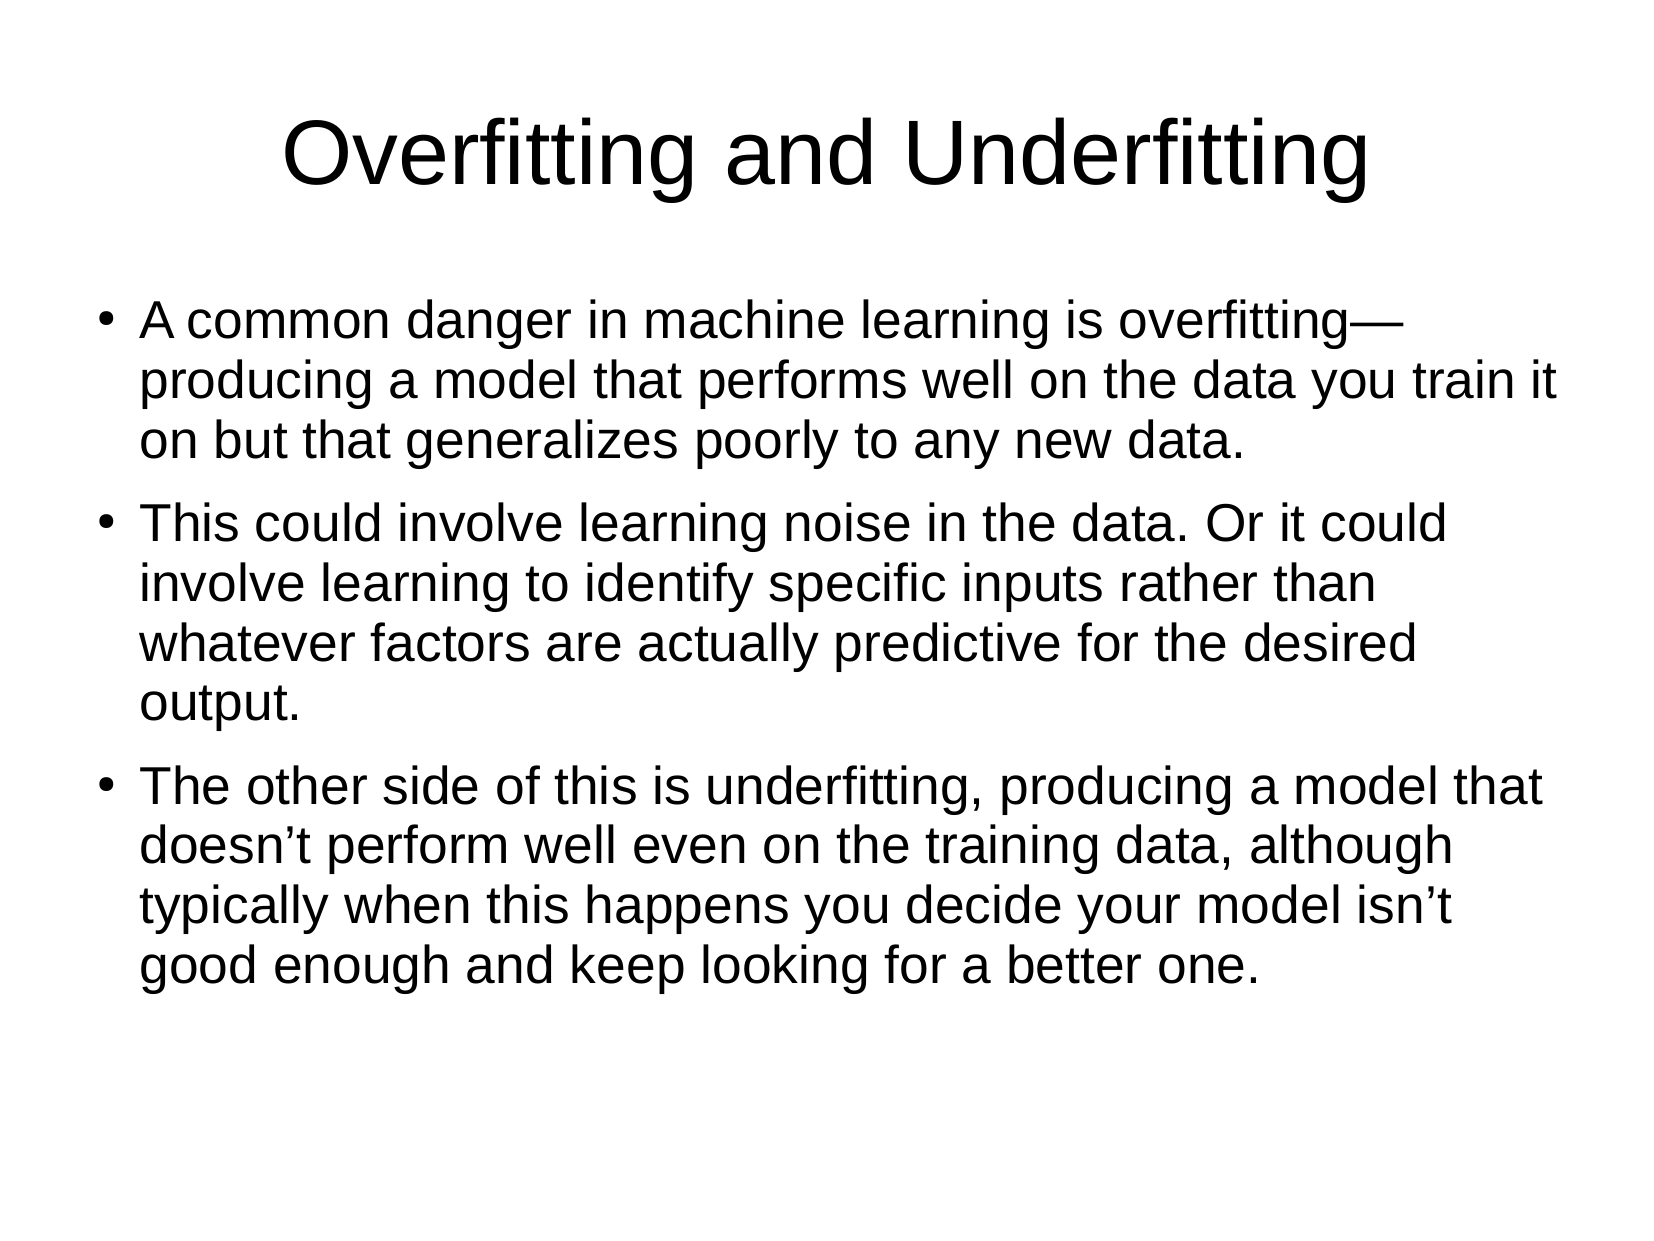

# Overfitting and Underfitting
A common danger in machine learning is overfitting—producing a model that performs well on the data you train it on but that generalizes poorly to any new data.
This could involve learning noise in the data. Or it could involve learning to identify specific inputs rather than whatever factors are actually predictive for the desired output.
The other side of this is underfitting, producing a model that doesn’t perform well even on the training data, although typically when this happens you decide your model isn’t good enough and keep looking for a better one.